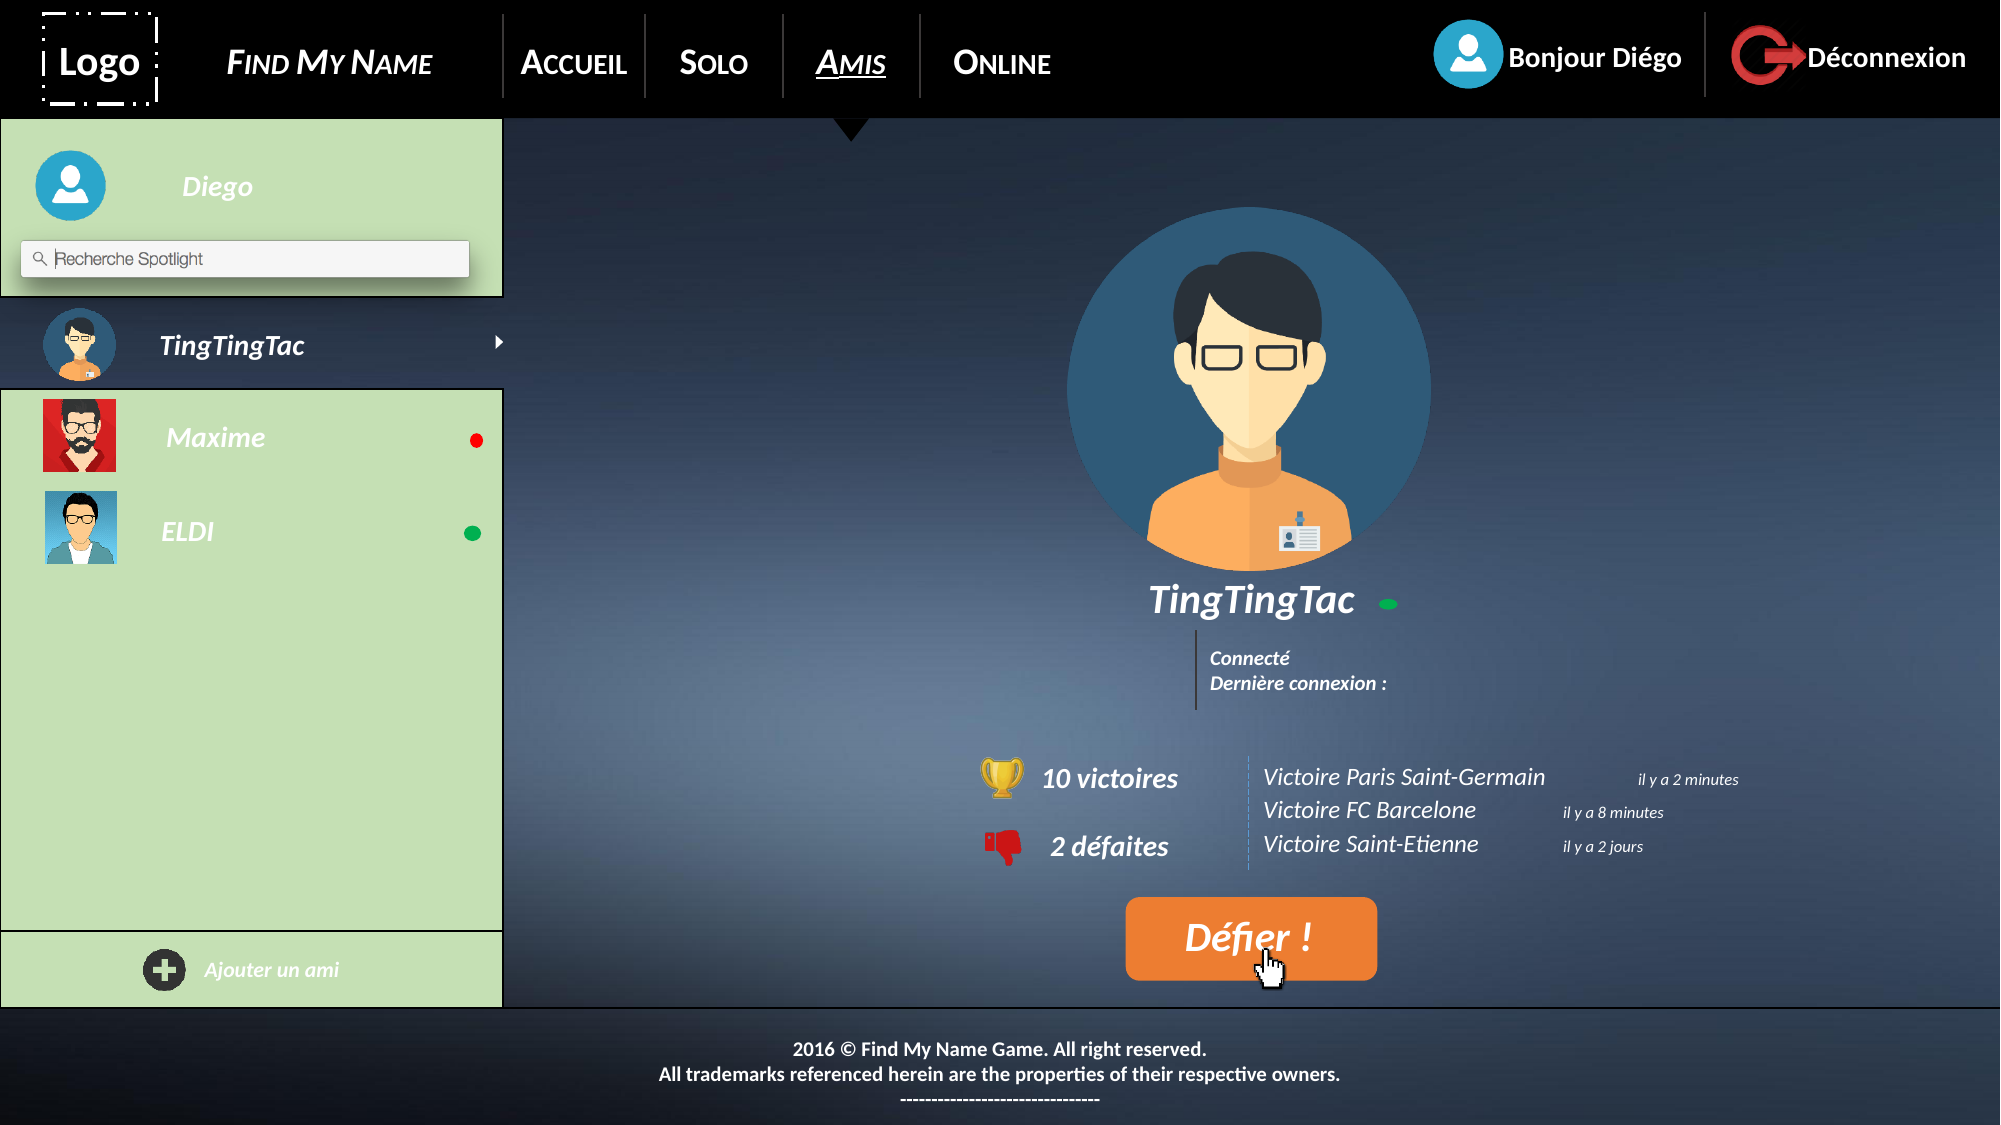

Logo
Bonjour Diégo
Déconnexion
FIND MY NAME
ACCUEIL
SOLO
AMIS
ONLINE
Diego
TingTingTac
Maxime
ELDI
TingTingTac
Connecté
Dernière connexion :
Victoire Paris Saint-Germain		il y a 2 minutes
10 victoires
Victoire FC Barcelone		il y a 8 minutes
Victoire Saint-Etienne		il y a 2 jours
2 défaites
Défier !
Ajouter un ami
2016 © Find My Name Game. All right reserved.
All trademarks referenced herein are the properties of their respective owners.
--------------------------------